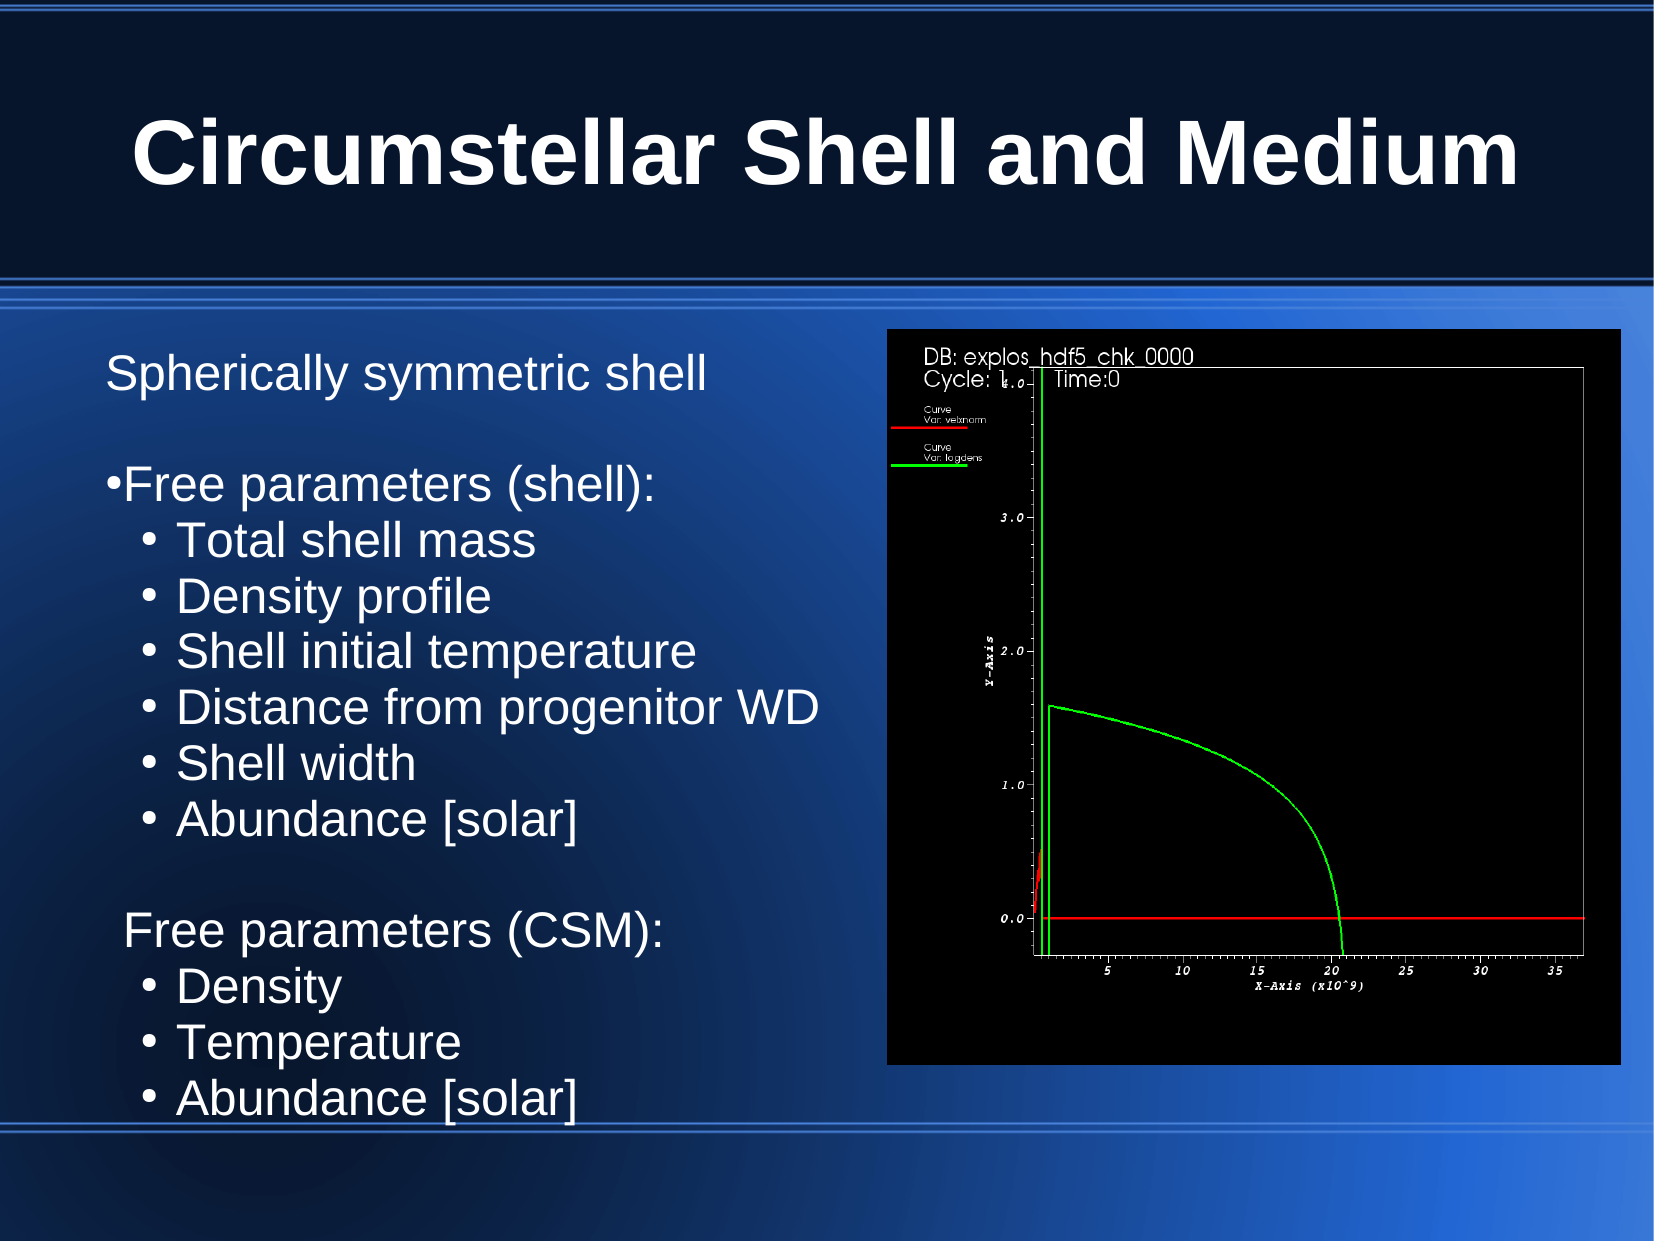

# Circumstellar Shell and Medium
Spherically symmetric shell
Free parameters (shell):
Total shell mass
Density profile
Shell initial temperature
Distance from progenitor WD
Shell width
Abundance [solar]
Free parameters (CSM):
Density
Temperature
Abundance [solar]